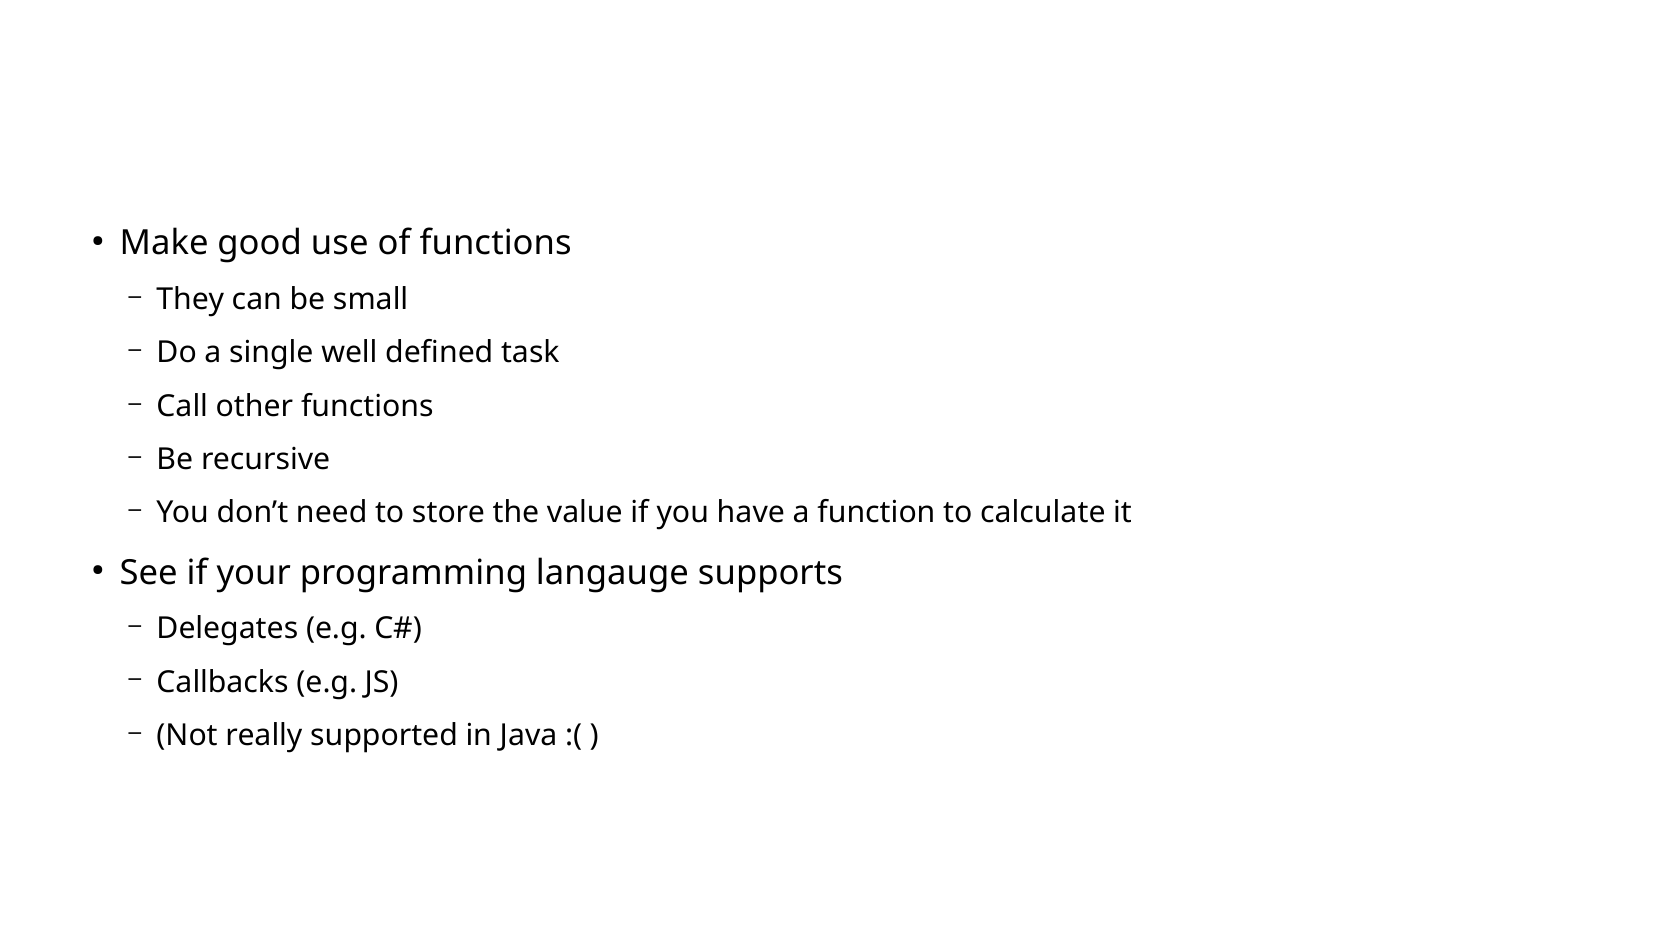

#
Make good use of functions
They can be small
Do a single well defined task
Call other functions
Be recursive
You don’t need to store the value if you have a function to calculate it
See if your programming langauge supports
Delegates (e.g. C#)
Callbacks (e.g. JS)
(Not really supported in Java :( )